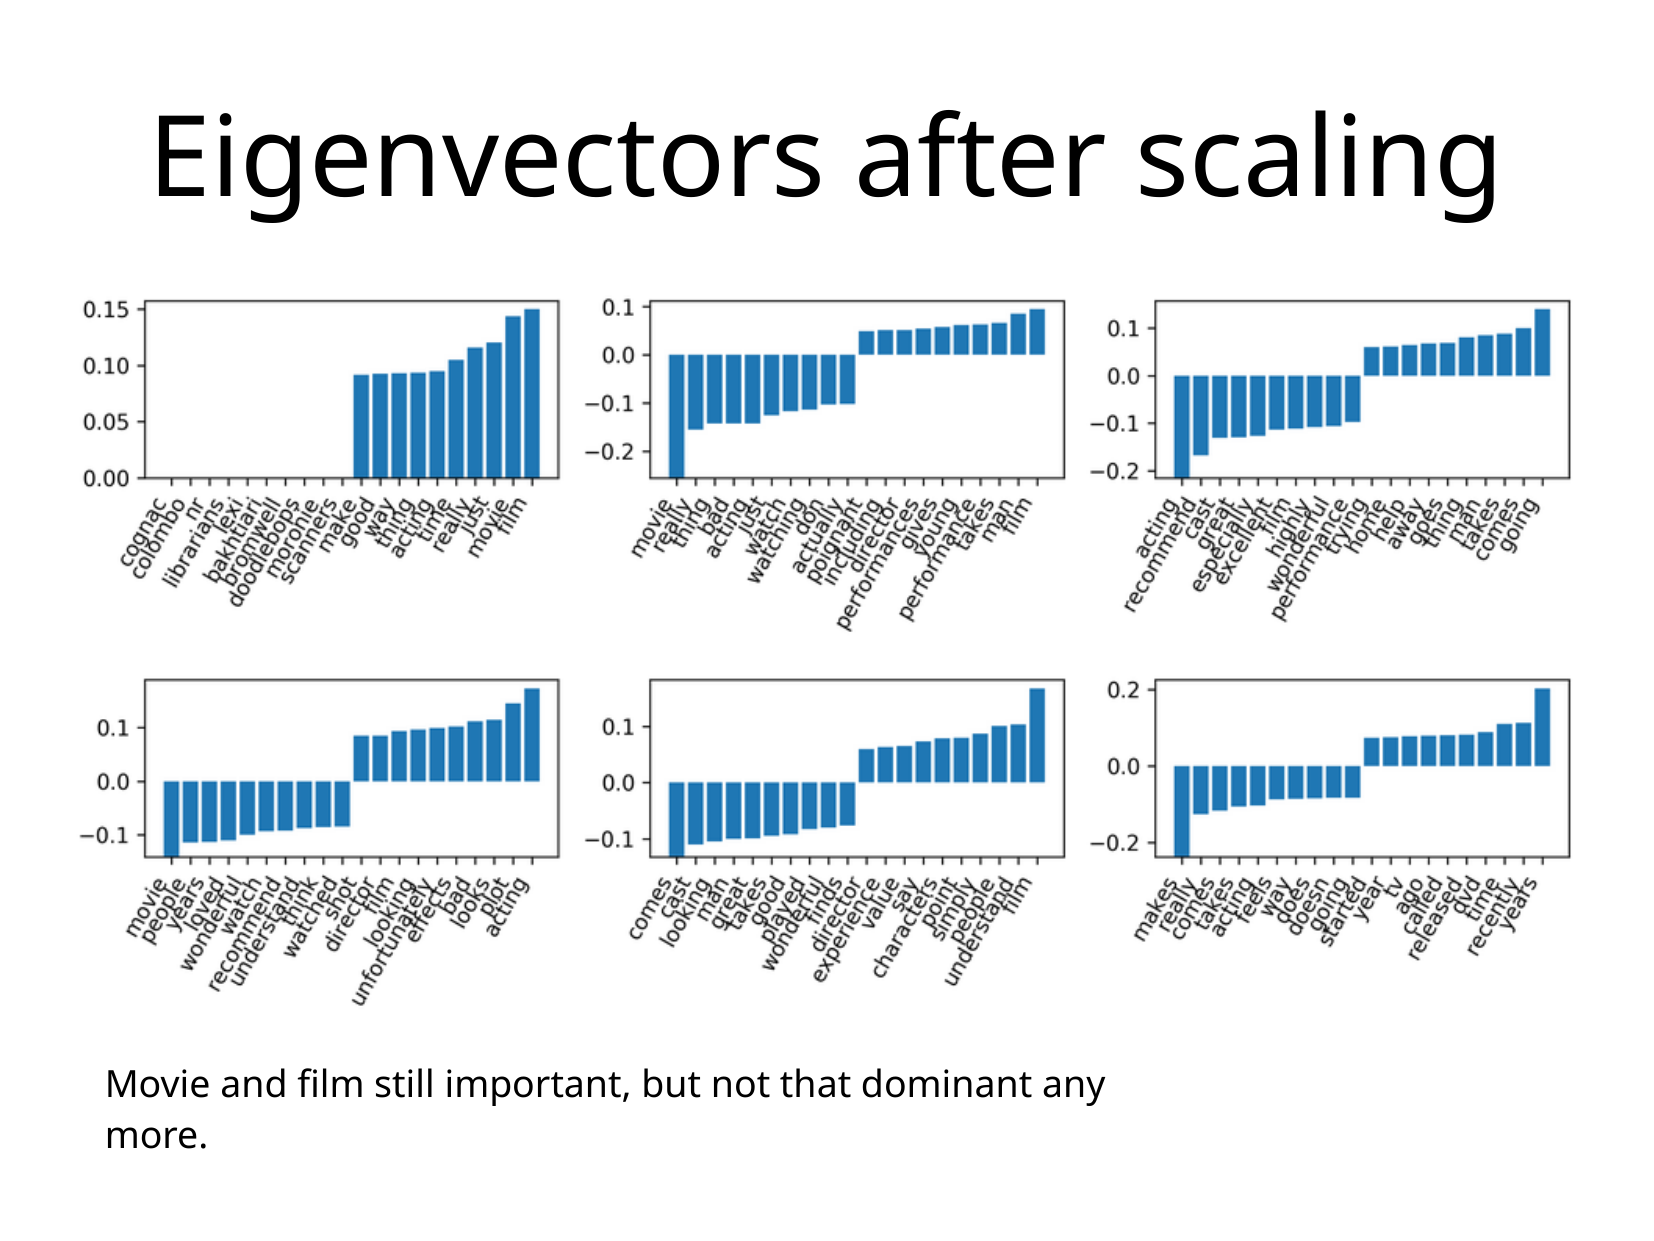

# Eigenvectors after scaling
Movie and film still important, but not that dominant any more.